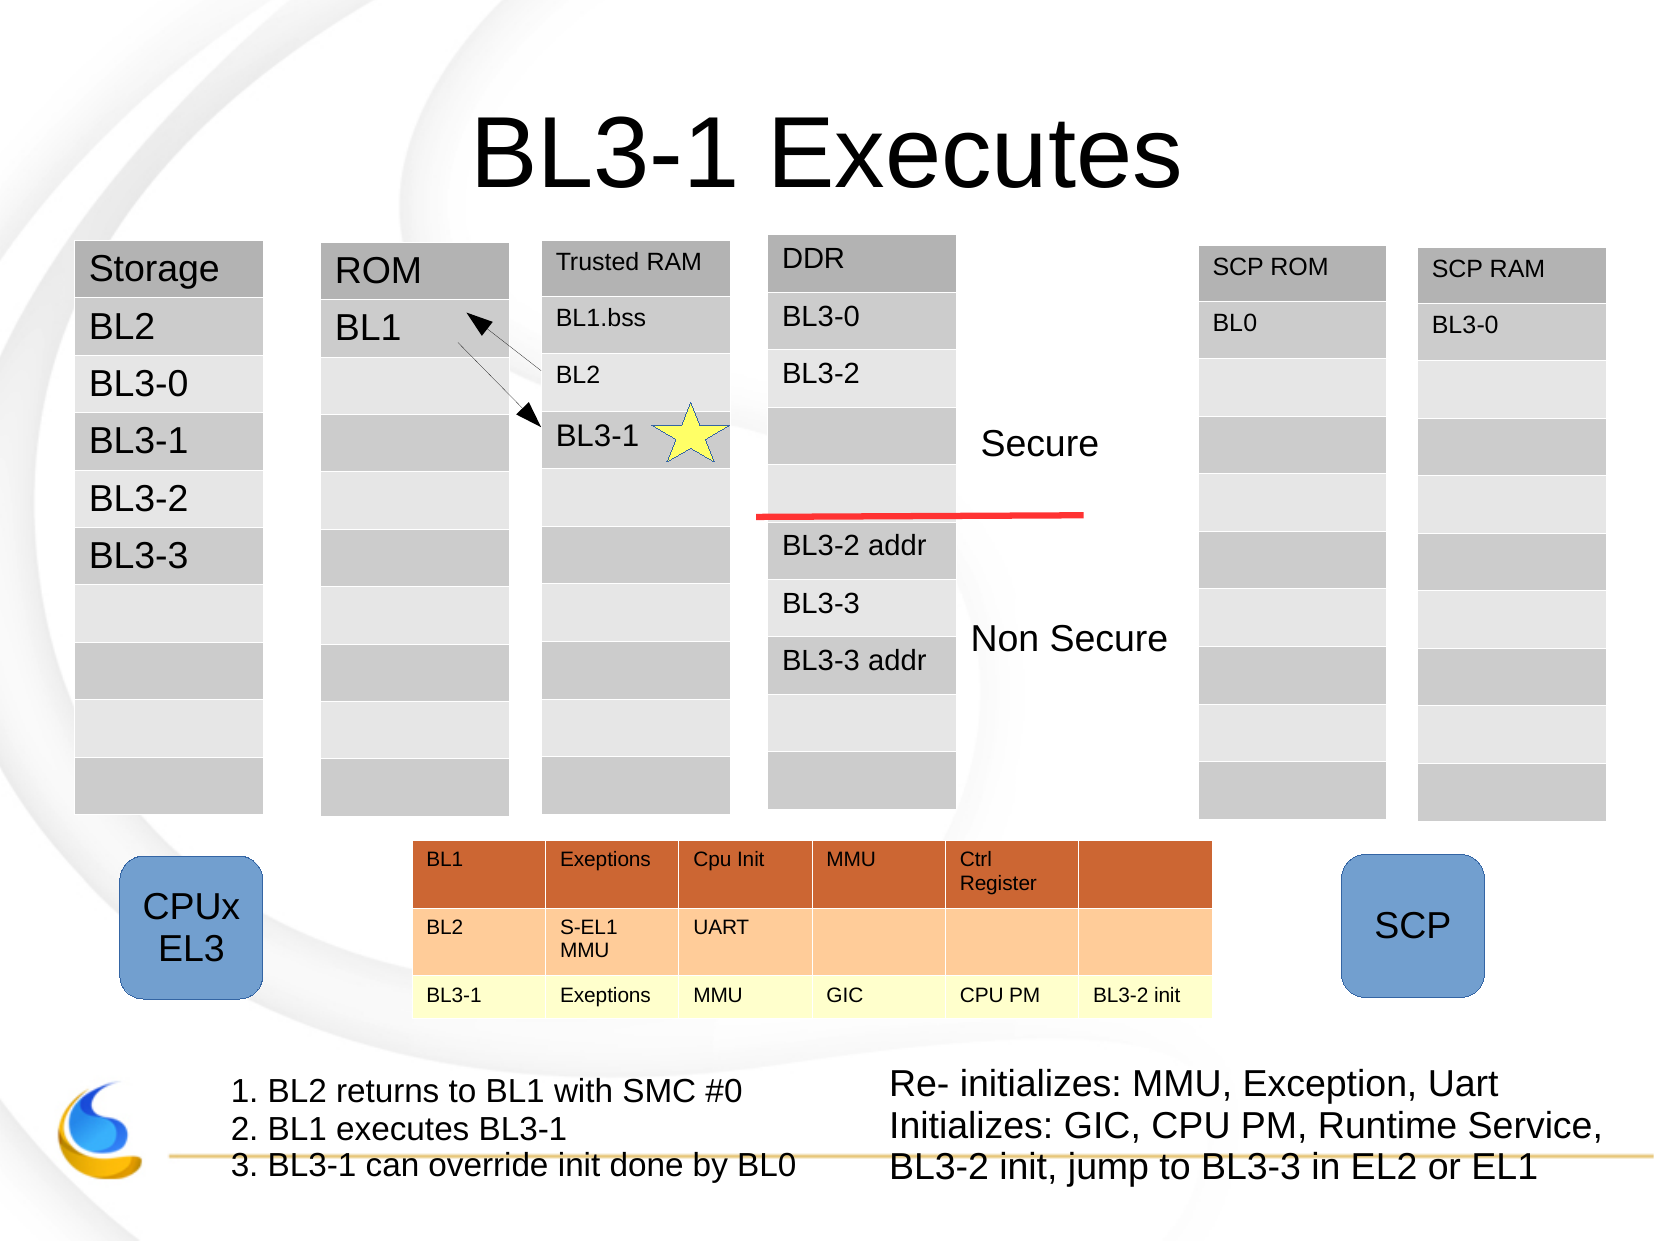

# BL3-1 Executes
| DDR |
| --- |
| BL3-0 |
| BL3-2 |
| |
| |
| BL3-2 addr |
| BL3-3 |
| BL3-3 addr |
| |
| |
| Trusted RAM |
| --- |
| BL1.bss |
| BL2 |
| BL3-1 |
| |
| |
| |
| |
| |
| |
| Storage |
| --- |
| BL2 |
| BL3-0 |
| BL3-1 |
| BL3-2 |
| BL3-3 |
| |
| |
| |
| |
| ROM |
| --- |
| BL1 |
| |
| |
| |
| |
| |
| |
| |
| |
| SCP ROM |
| --- |
| BL0 |
| |
| |
| |
| |
| |
| |
| |
| |
| SCP RAM |
| --- |
| BL3-0 |
| |
| |
| |
| |
| |
| |
| |
| |
Secure
Non Secure
| BL1 | Exeptions | Cpu Init | MMU | Ctrl Register | |
| --- | --- | --- | --- | --- | --- |
| BL2 | S-EL1 MMU | UART | | | |
| BL3-1 | Exeptions | MMU | GIC | CPU PM | BL3-2 init |
SCP
CPUx
EL3
Re- initializes: MMU, Exception, Uart
Initializes: GIC, CPU PM, Runtime Service,
BL3-2 init, jump to BL3-3 in EL2 or EL1
1. BL2 returns to BL1 with SMC #0
2. BL1 executes BL3-1
3. BL3-1 can override init done by BL0